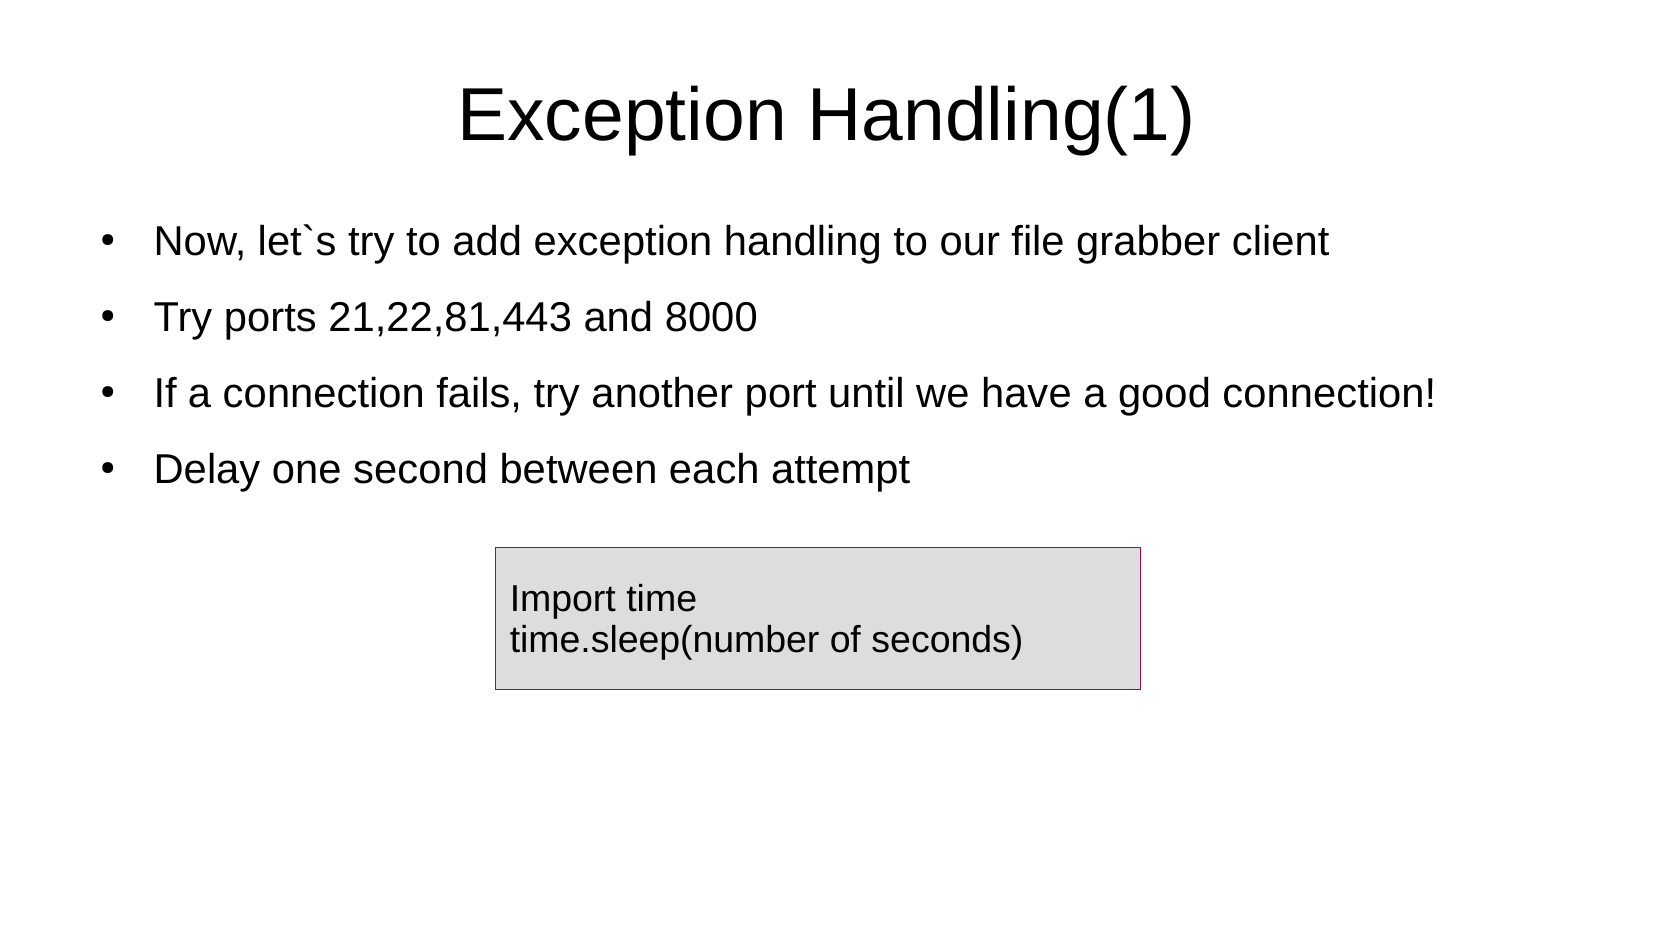

# Exception Handling(1)
Now, let`s try to add exception handling to our file grabber client
Try ports 21,22,81,443 and 8000
If a connection fails, try another port until we have a good connection!
Delay one second between each attempt
Import time
time.sleep(number of seconds)